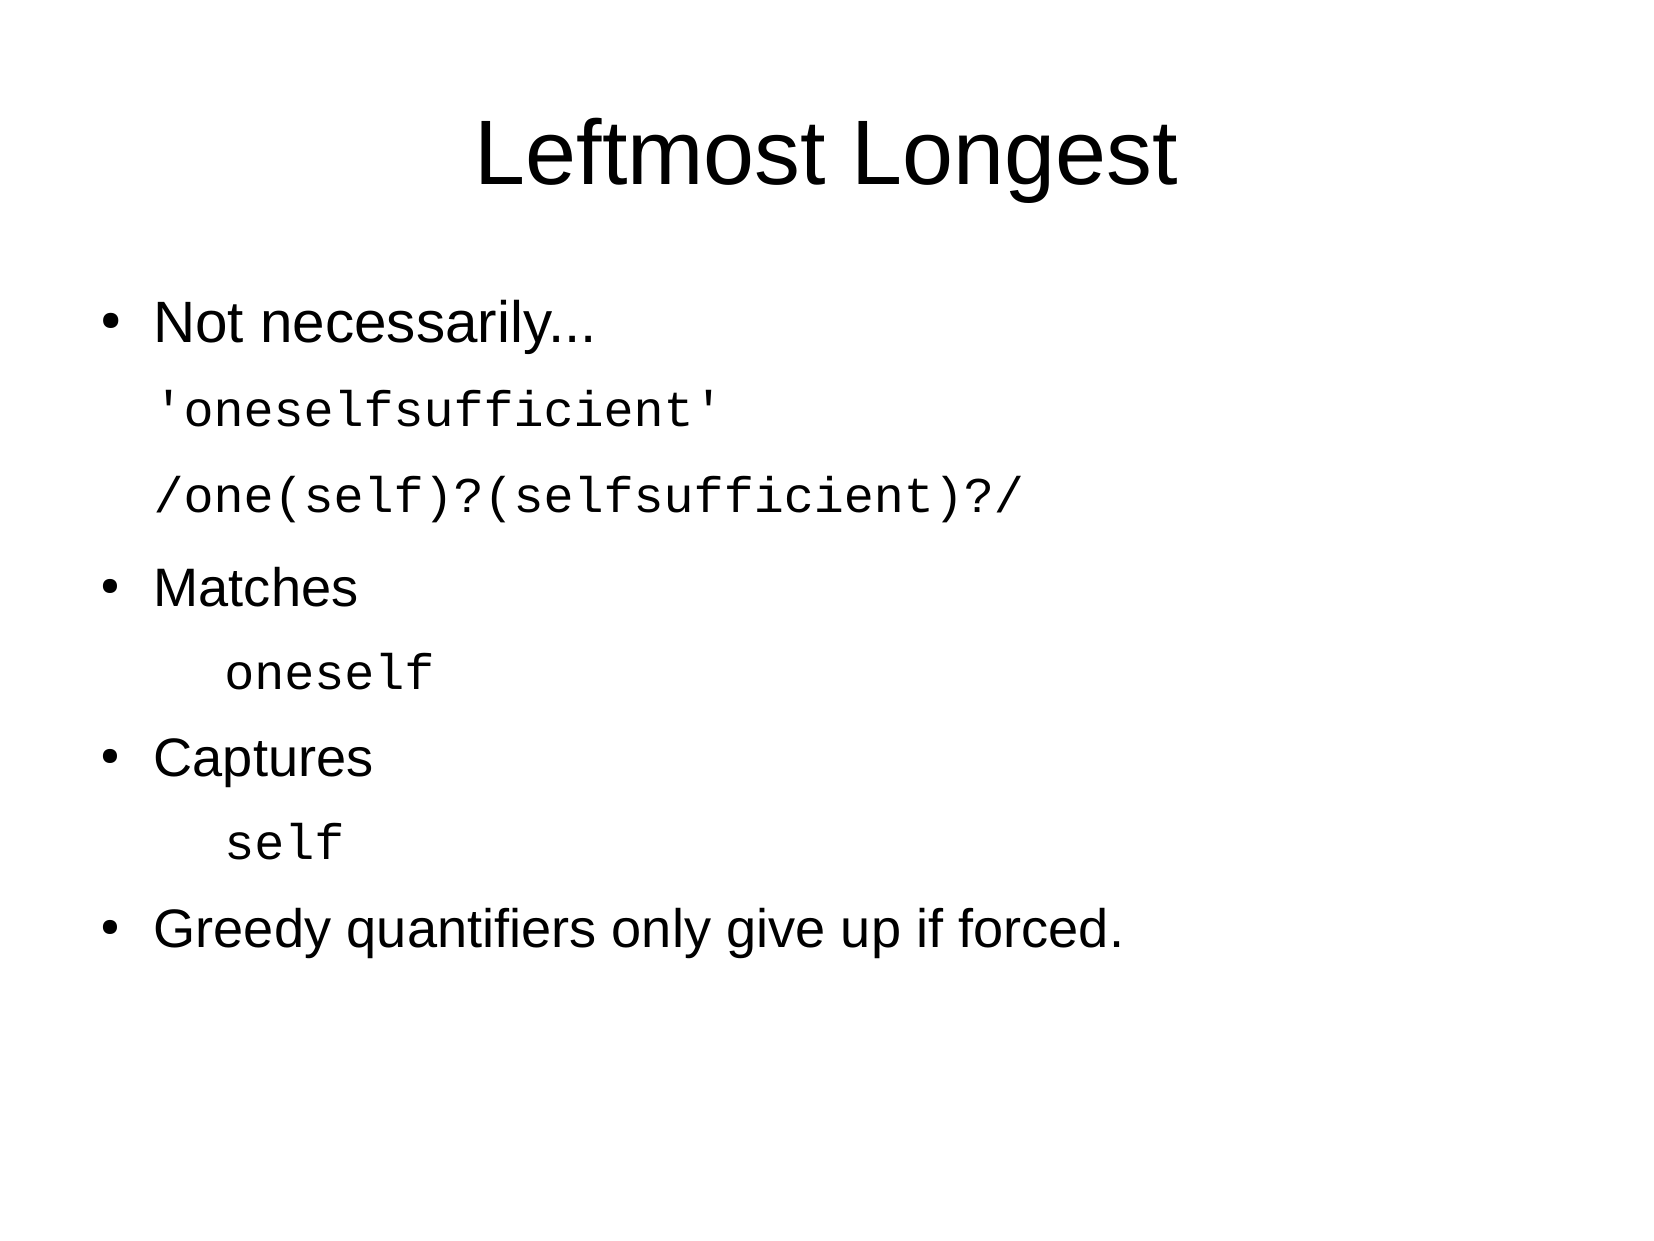

# Leftmost Longest
Not necessarily...
'oneselfsufficient'
/one(self)?(selfsufficient)?/
Matches
oneself
Captures
self
Greedy quantifiers only give up if forced.